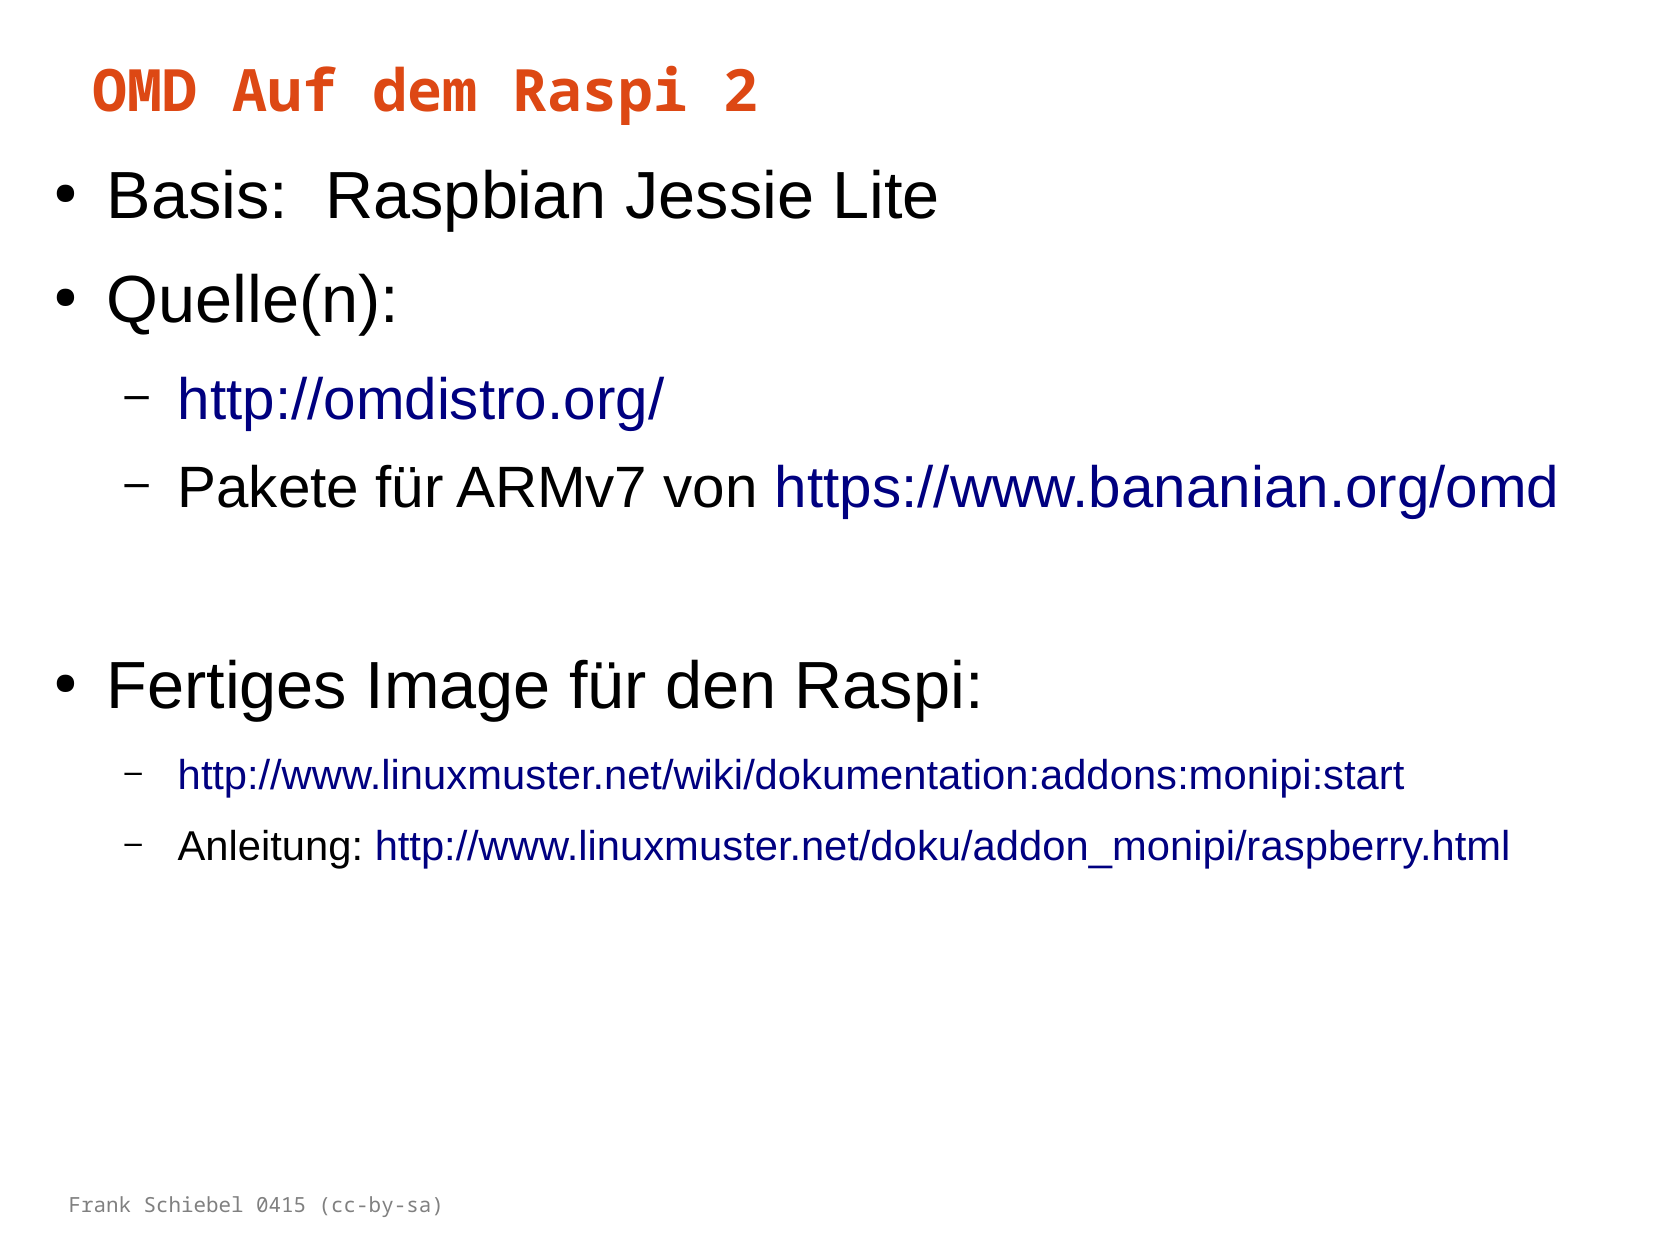

OMD Auf dem Raspi 2
# Basis: Raspbian Jessie Lite
Quelle(n):
http://omdistro.org/
Pakete für ARMv7 von https://www.bananian.org/omd
Fertiges Image für den Raspi:
http://www.linuxmuster.net/wiki/dokumentation:addons:monipi:start
Anleitung: http://www.linuxmuster.net/doku/addon_monipi/raspberry.html